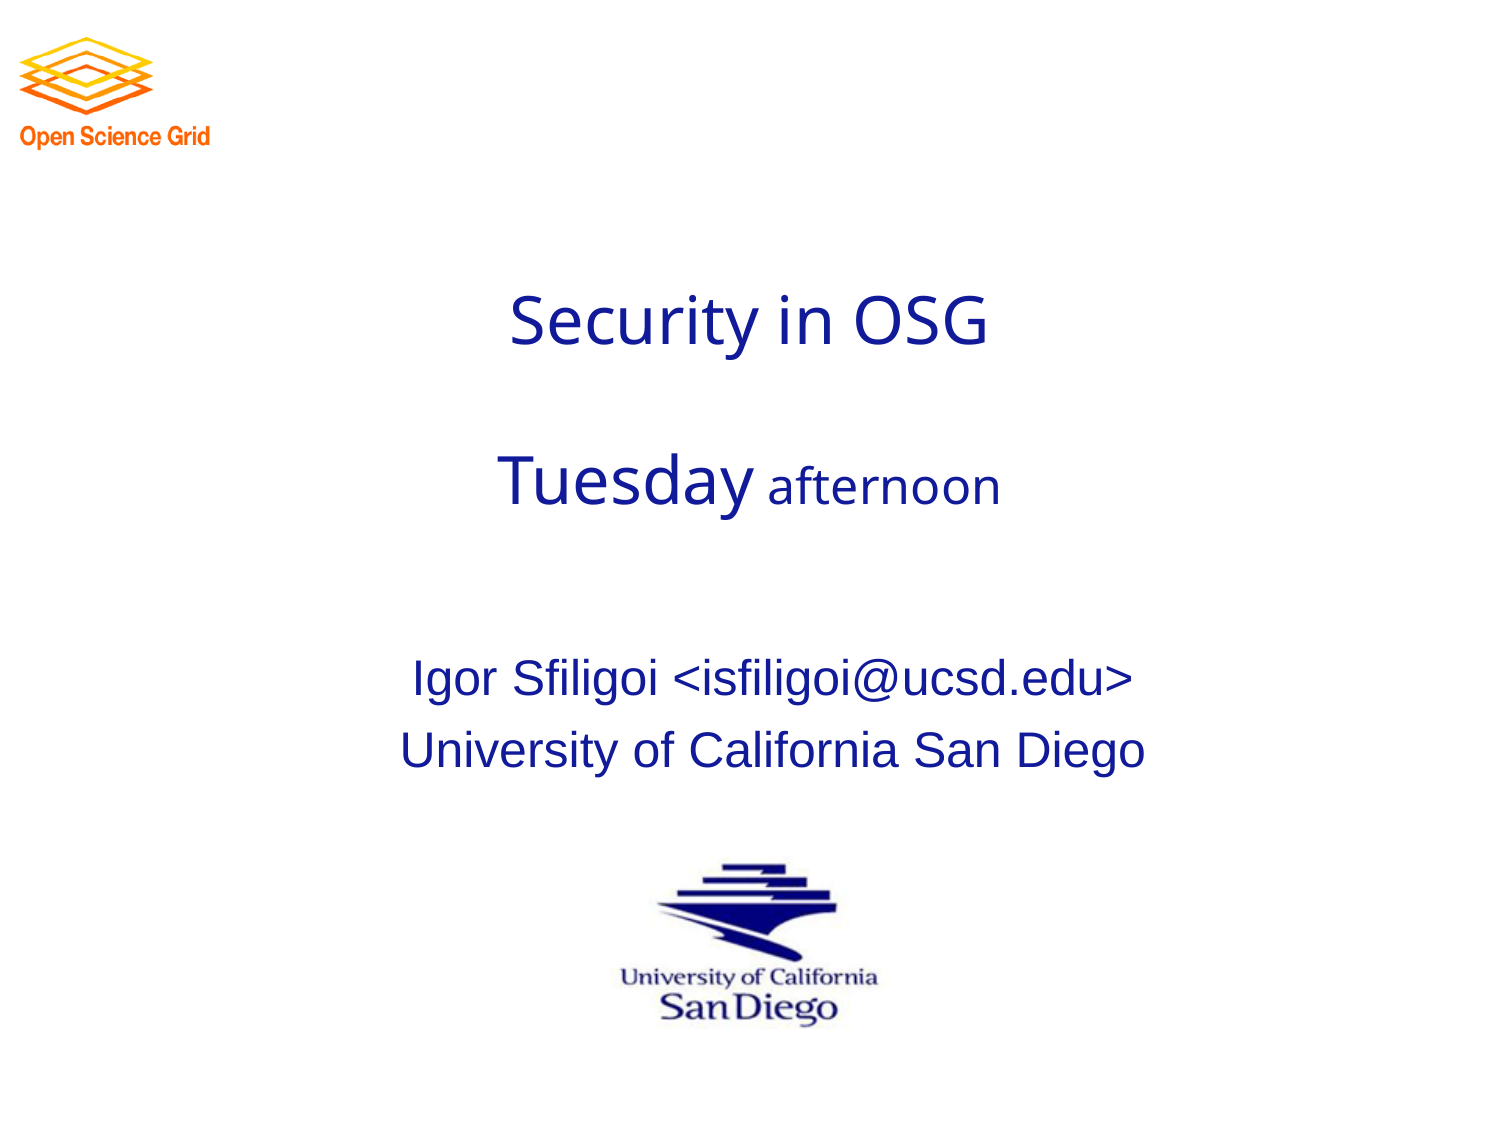

# Security in OSG Tuesday afternoon
Igor Sfiligoi <isfiligoi@ucsd.edu>
University of California San Diego